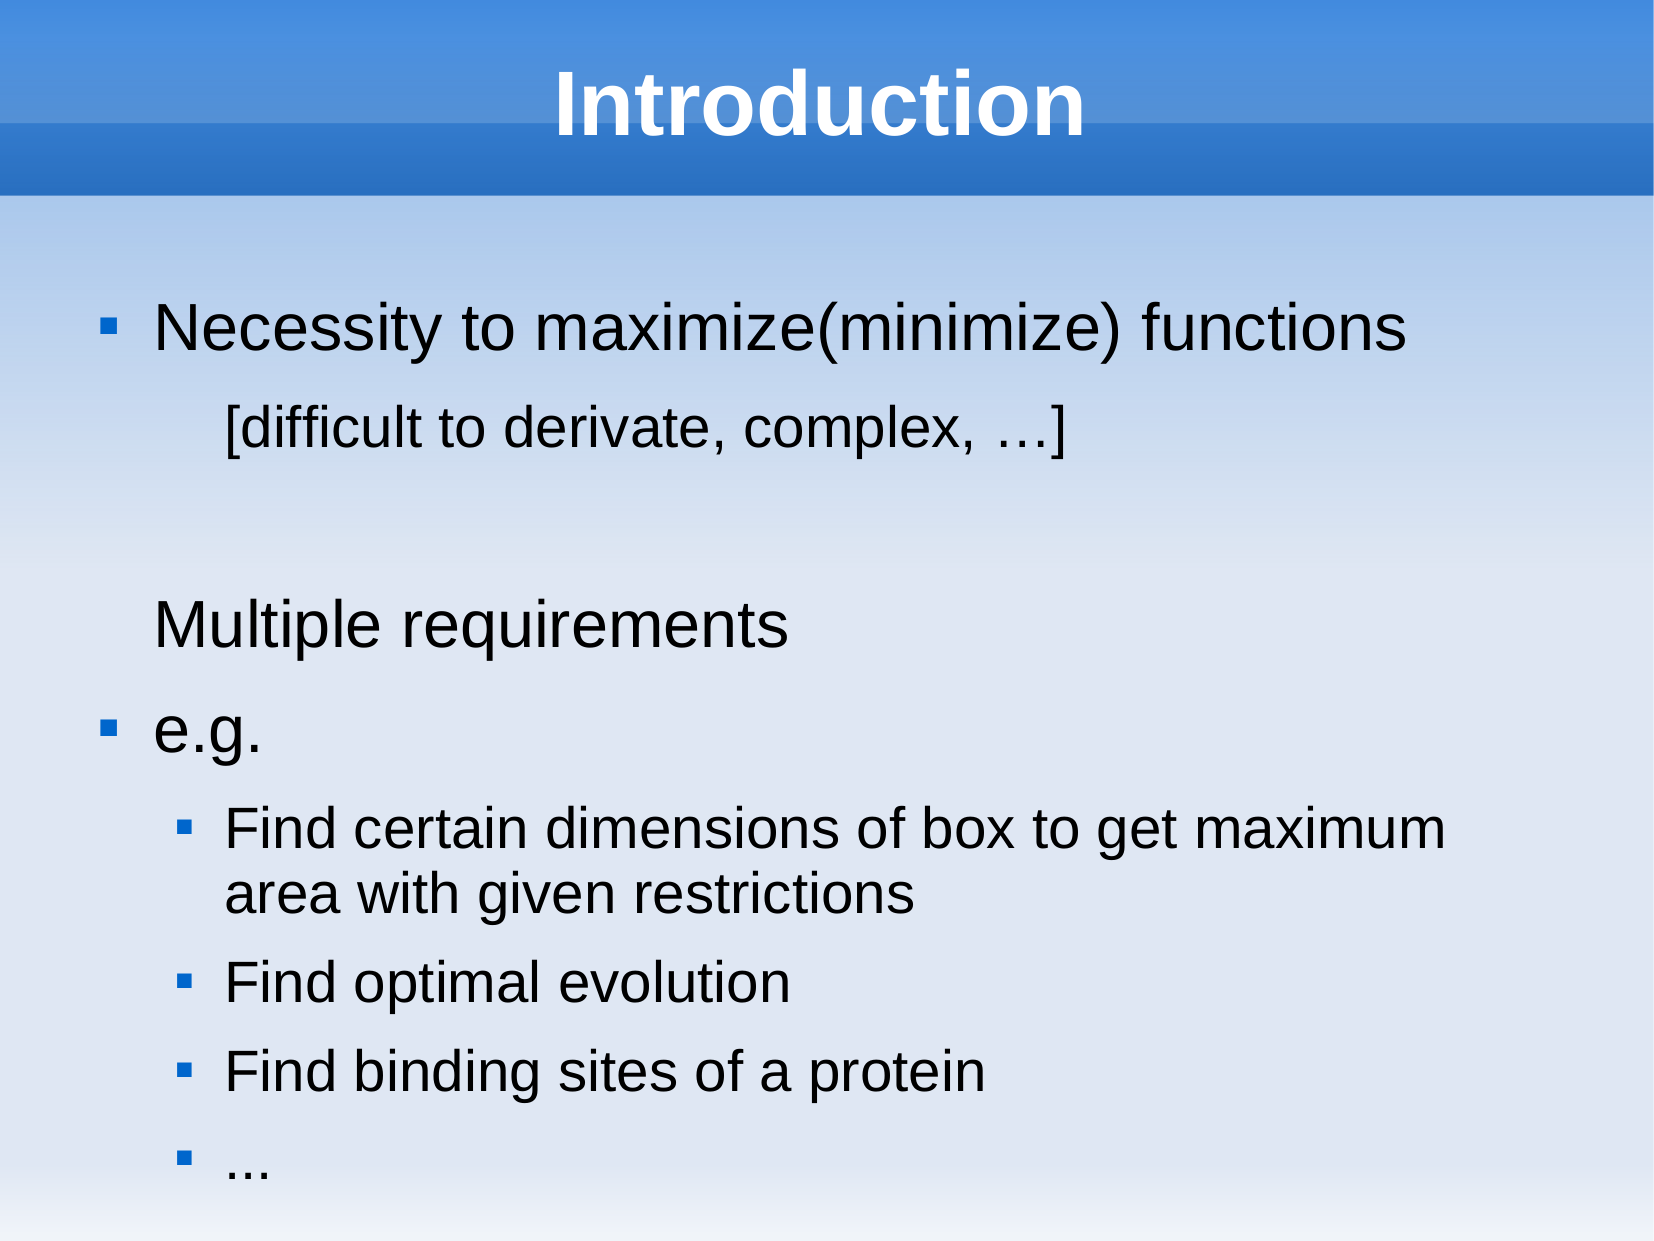

# Introduction
Necessity to maximize(minimize) functions
[difficult to derivate, complex, …]
Multiple requirements
e.g.
Find certain dimensions of box to get maximum area with given restrictions
Find optimal evolution
Find binding sites of a protein
...